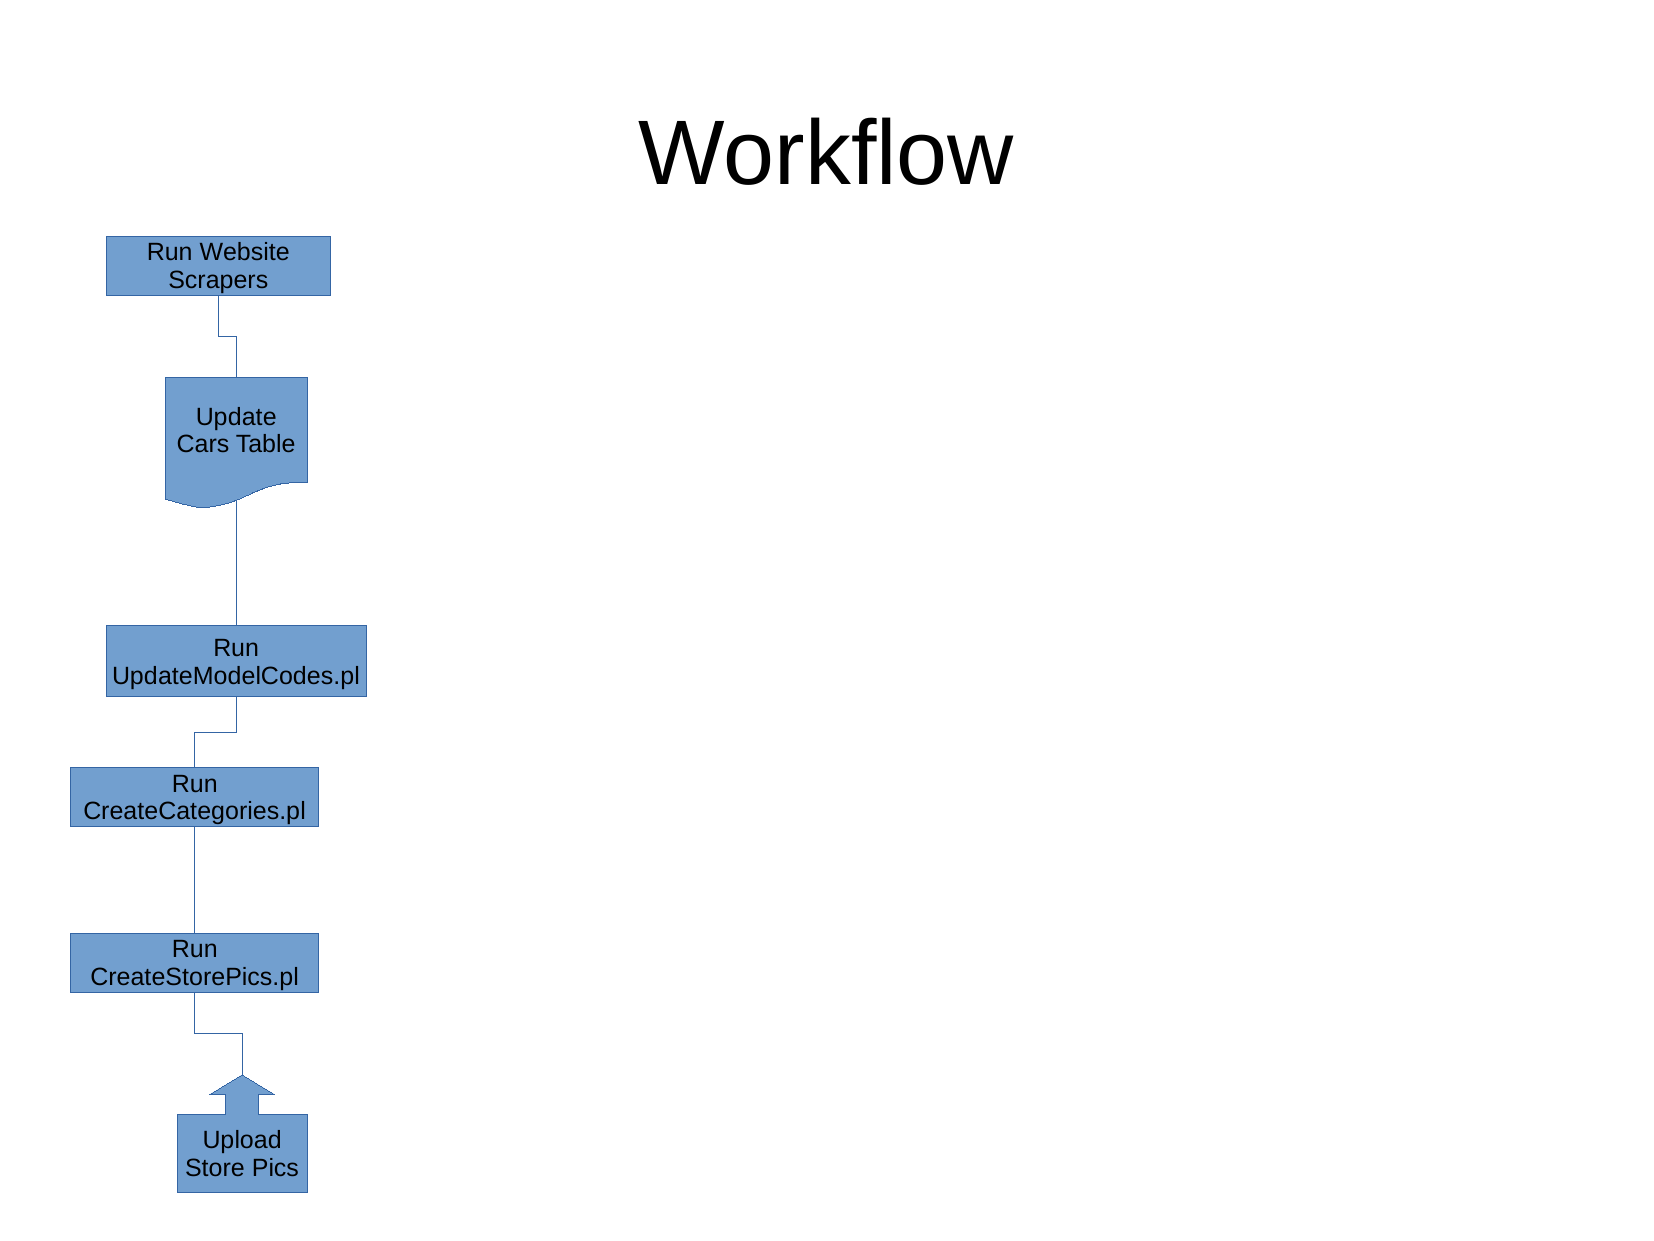

# Workflow
Run Website
Scrapers
Update
Cars Table
Run
UpdateModelCodes.pl
Run
CreateCategories.pl
Run
CreateStorePics.pl
Upload
Store Pics